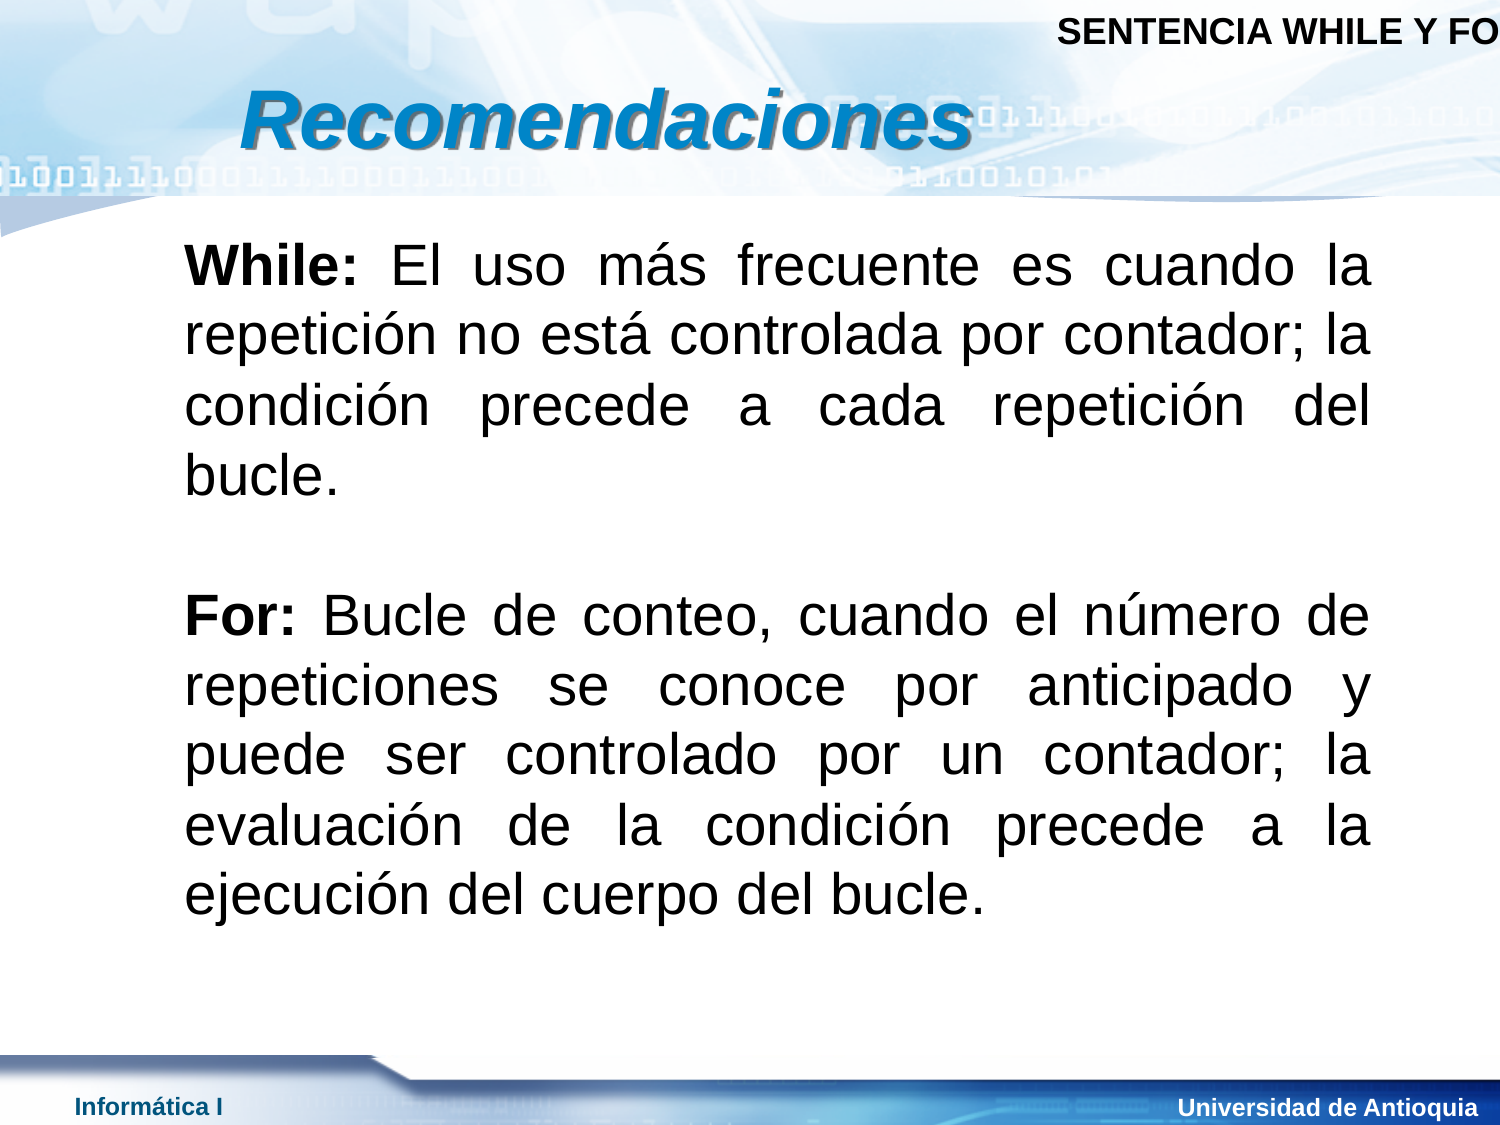

SENTENCIA WHILE Y FOR
# Recomendaciones
While: El uso más frecuente es cuando la repetición no está controlada por contador; la condición precede a cada repetición del bucle.
For: Bucle de conteo, cuando el número de repeticiones se conoce por anticipado y puede ser controlado por un contador; la evaluación de la condición precede a la ejecución del cuerpo del bucle.